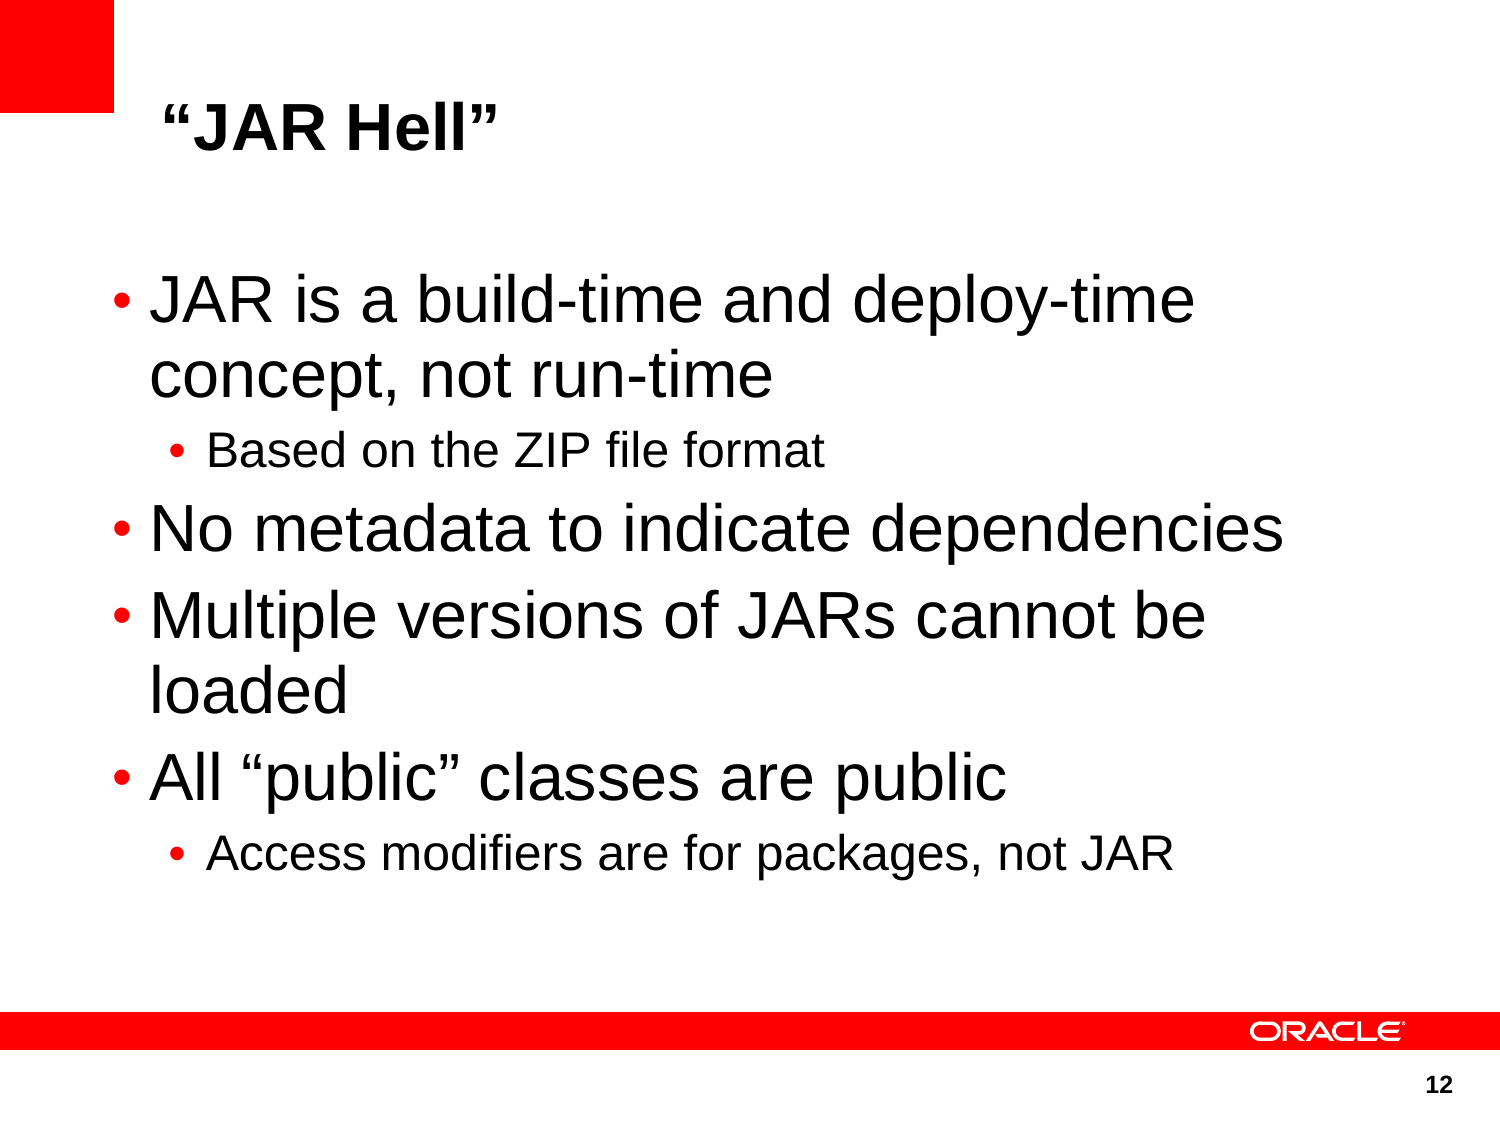

# “JAR Hell”
JAR is a build-time and deploy-time concept, not run-time
Based on the ZIP file format
No metadata to indicate dependencies
Multiple versions of JARs cannot be loaded
All “public” classes are public
Access modifiers are for packages, not JAR